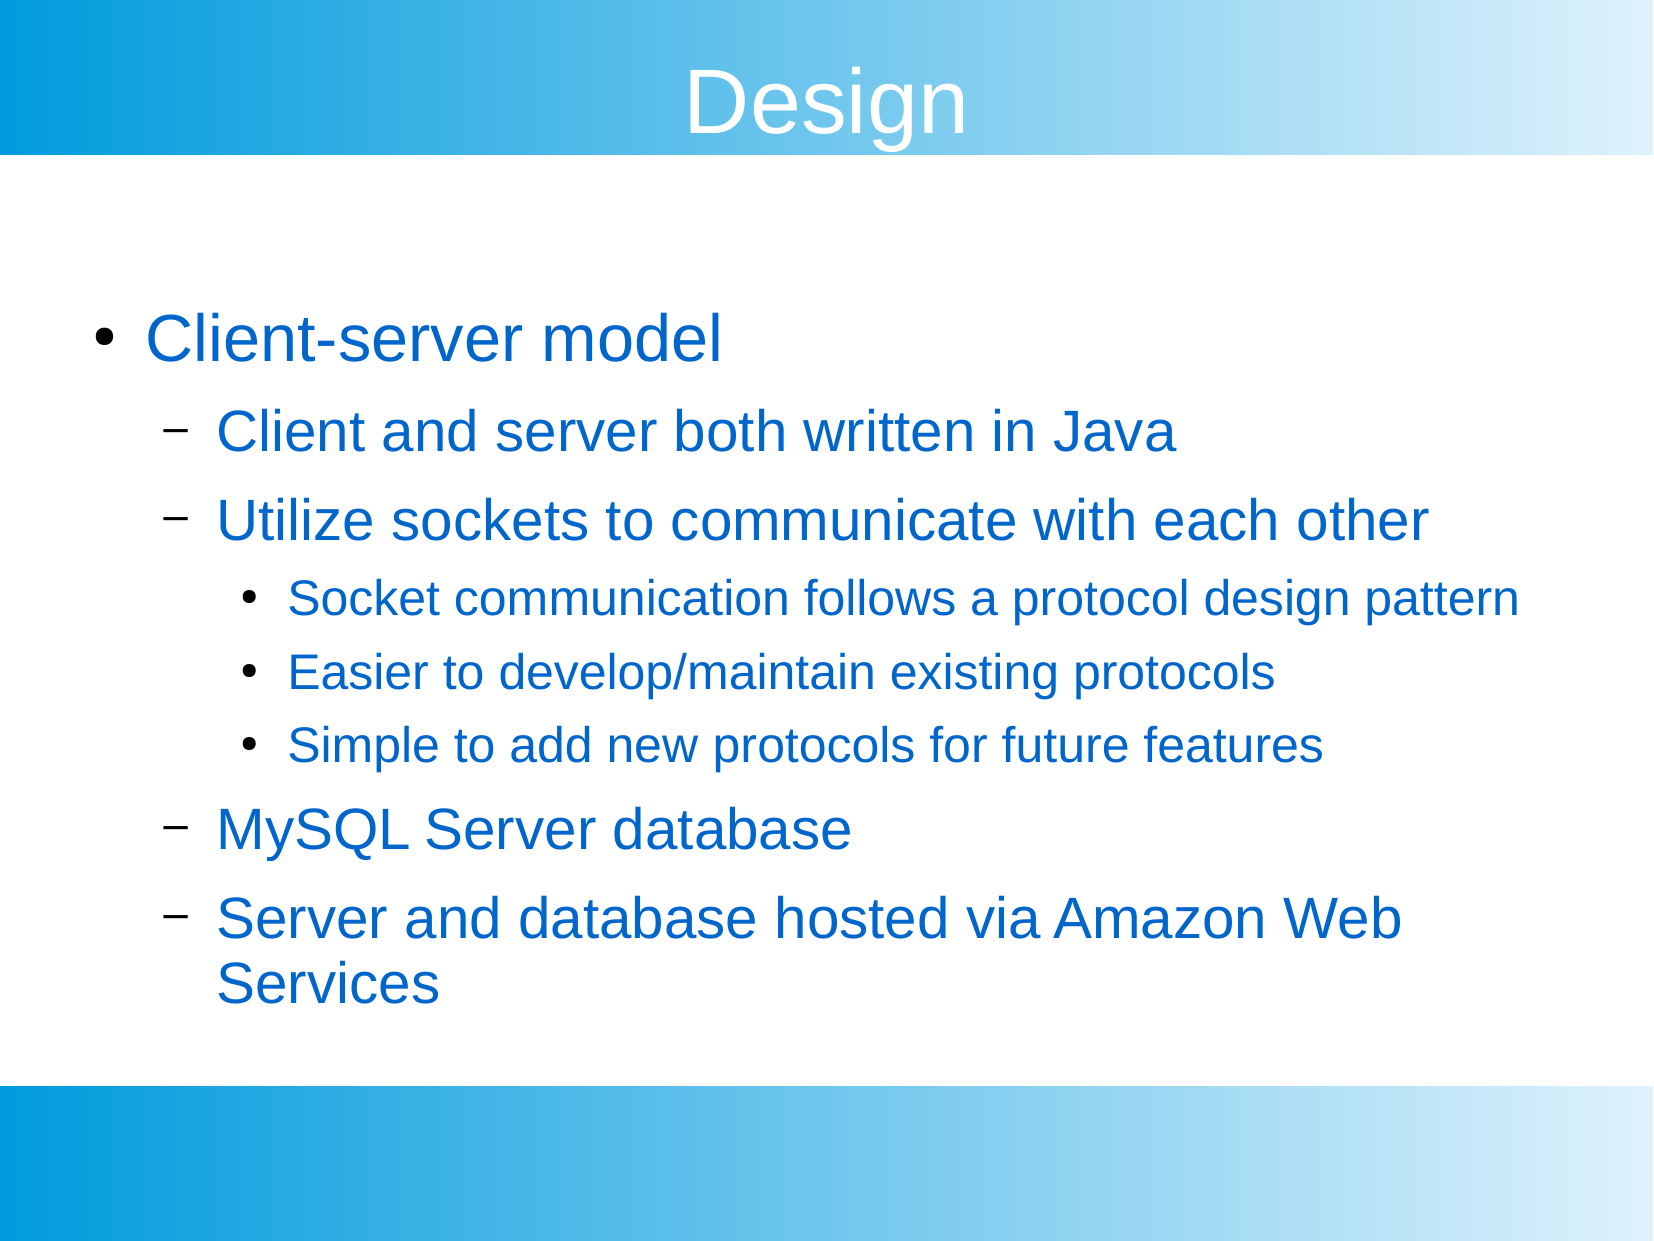

# Design
Client-server model
Client and server both written in Java
Utilize sockets to communicate with each other
Socket communication follows a protocol design pattern
Easier to develop/maintain existing protocols
Simple to add new protocols for future features
MySQL Server database
Server and database hosted via Amazon Web Services